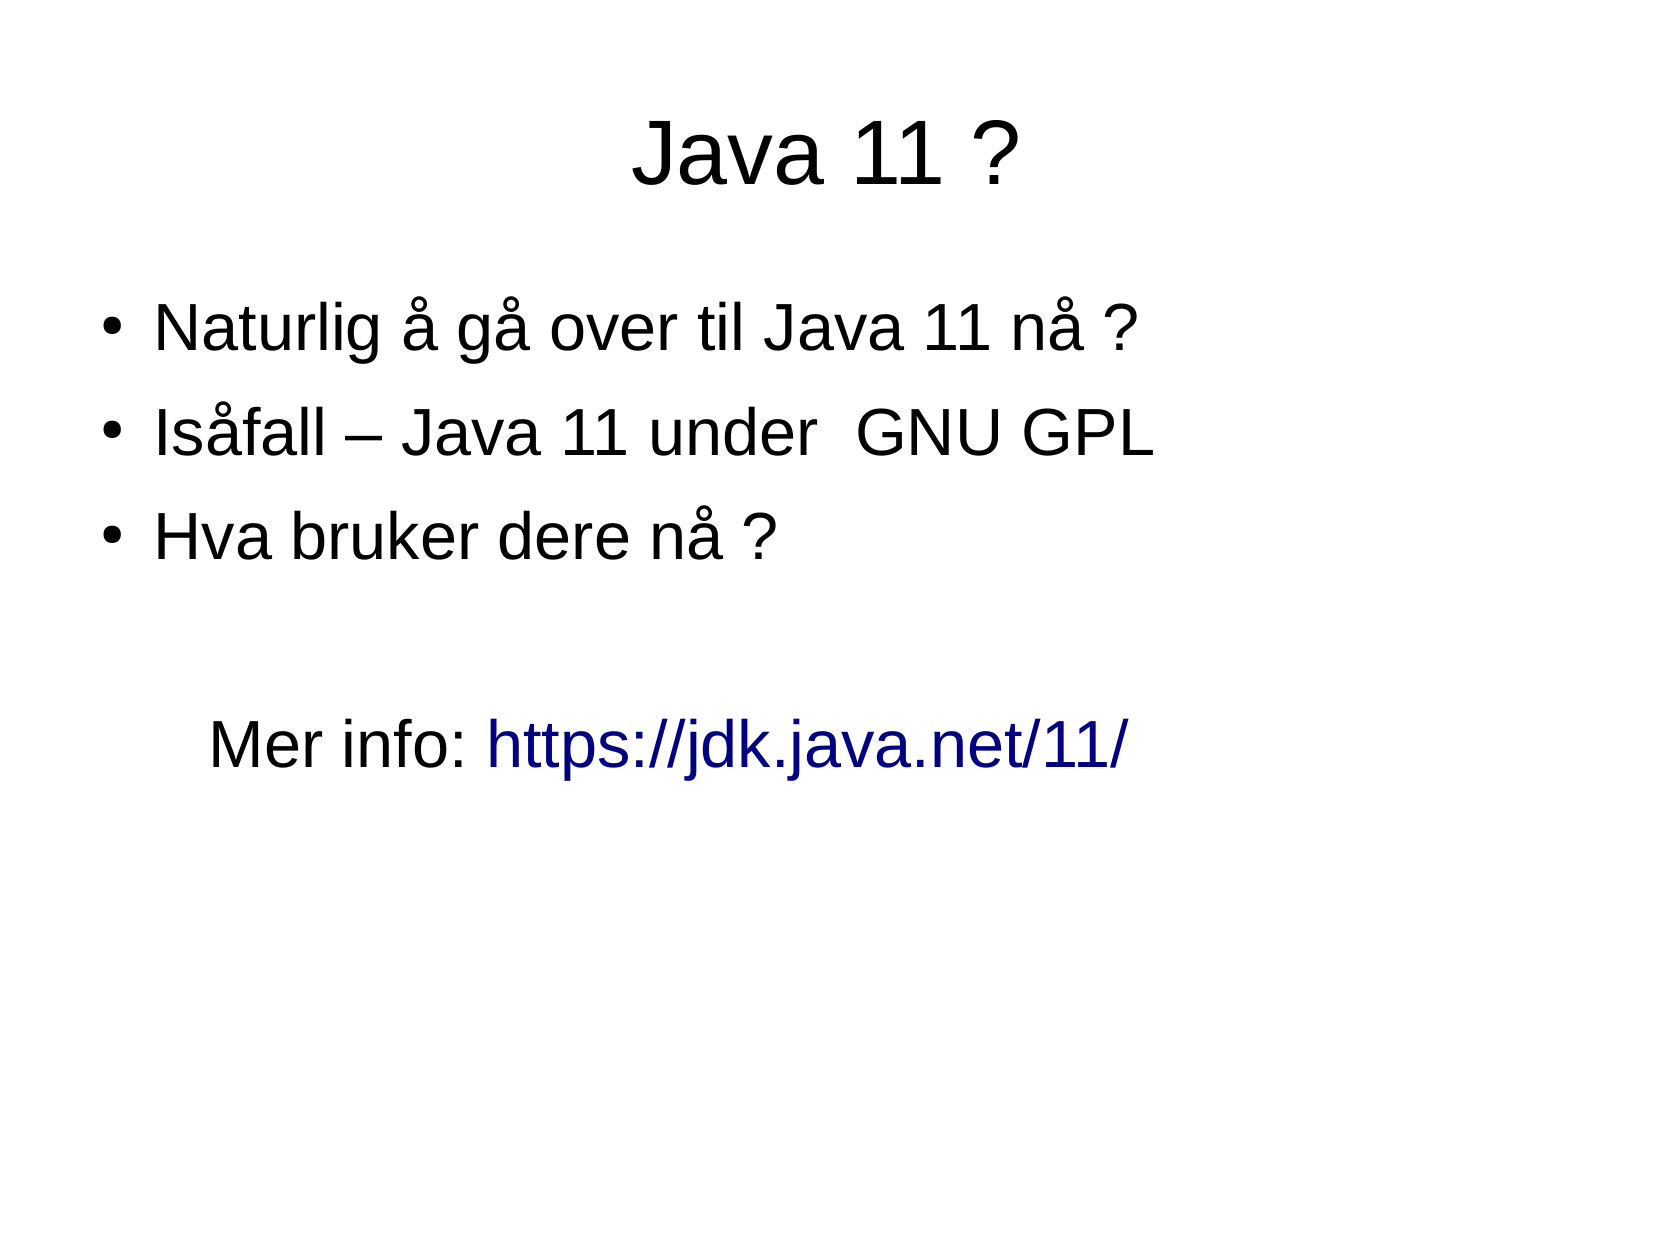

# Java 11 ?
Naturlig å gå over til Java 11 nå ?
Isåfall – Java 11 under GNU GPL
Hva bruker dere nå ?
 Mer info: https://jdk.java.net/11/